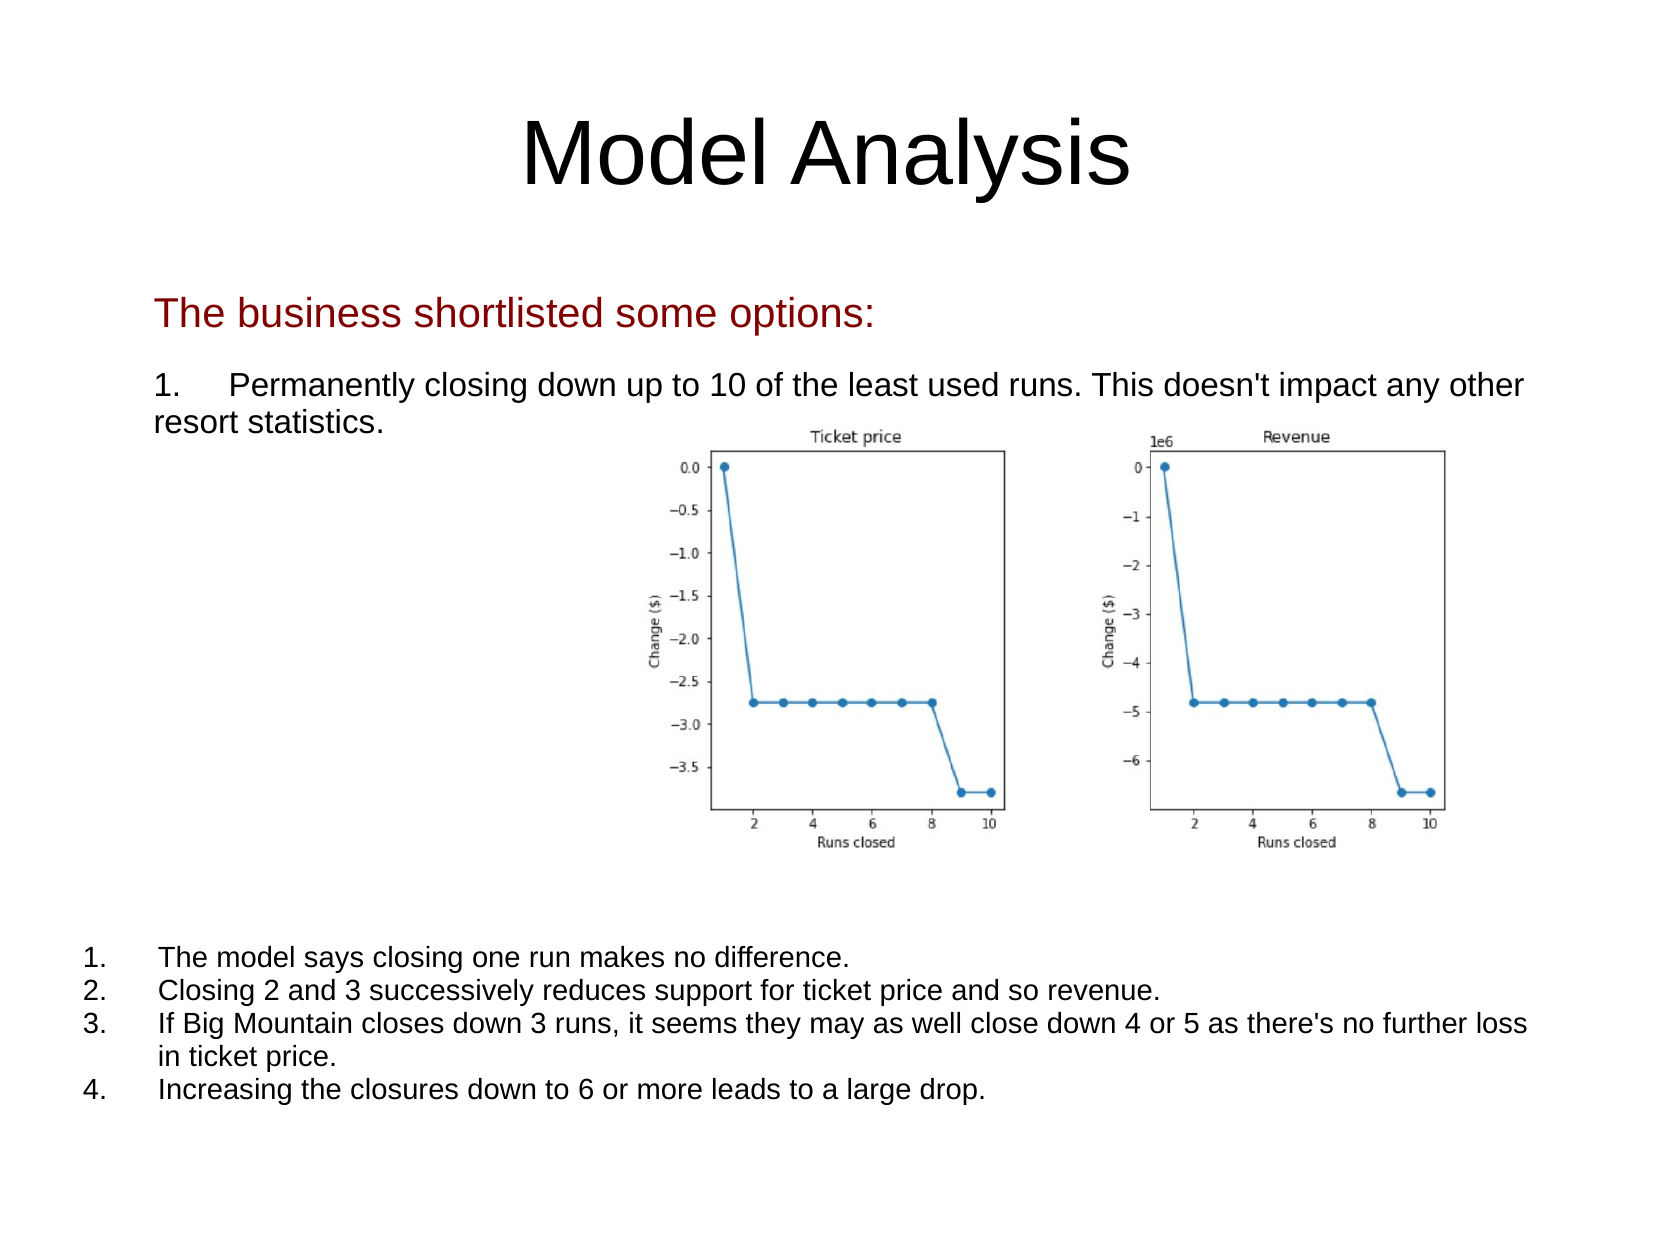

# Model Analysis
The business shortlisted some options:
1.	Permanently closing down up to 10 of the least used runs. This doesn't impact any other resort statistics.
1.	The model says closing one run makes no difference.
2.	Closing 2 and 3 successively reduces support for ticket price and so revenue.
3.	If Big Mountain closes down 3 runs, it seems they may as well close down 4 or 5 as there's no further loss
	in ticket price.
4.	Increasing the closures down to 6 or more leads to a large drop.